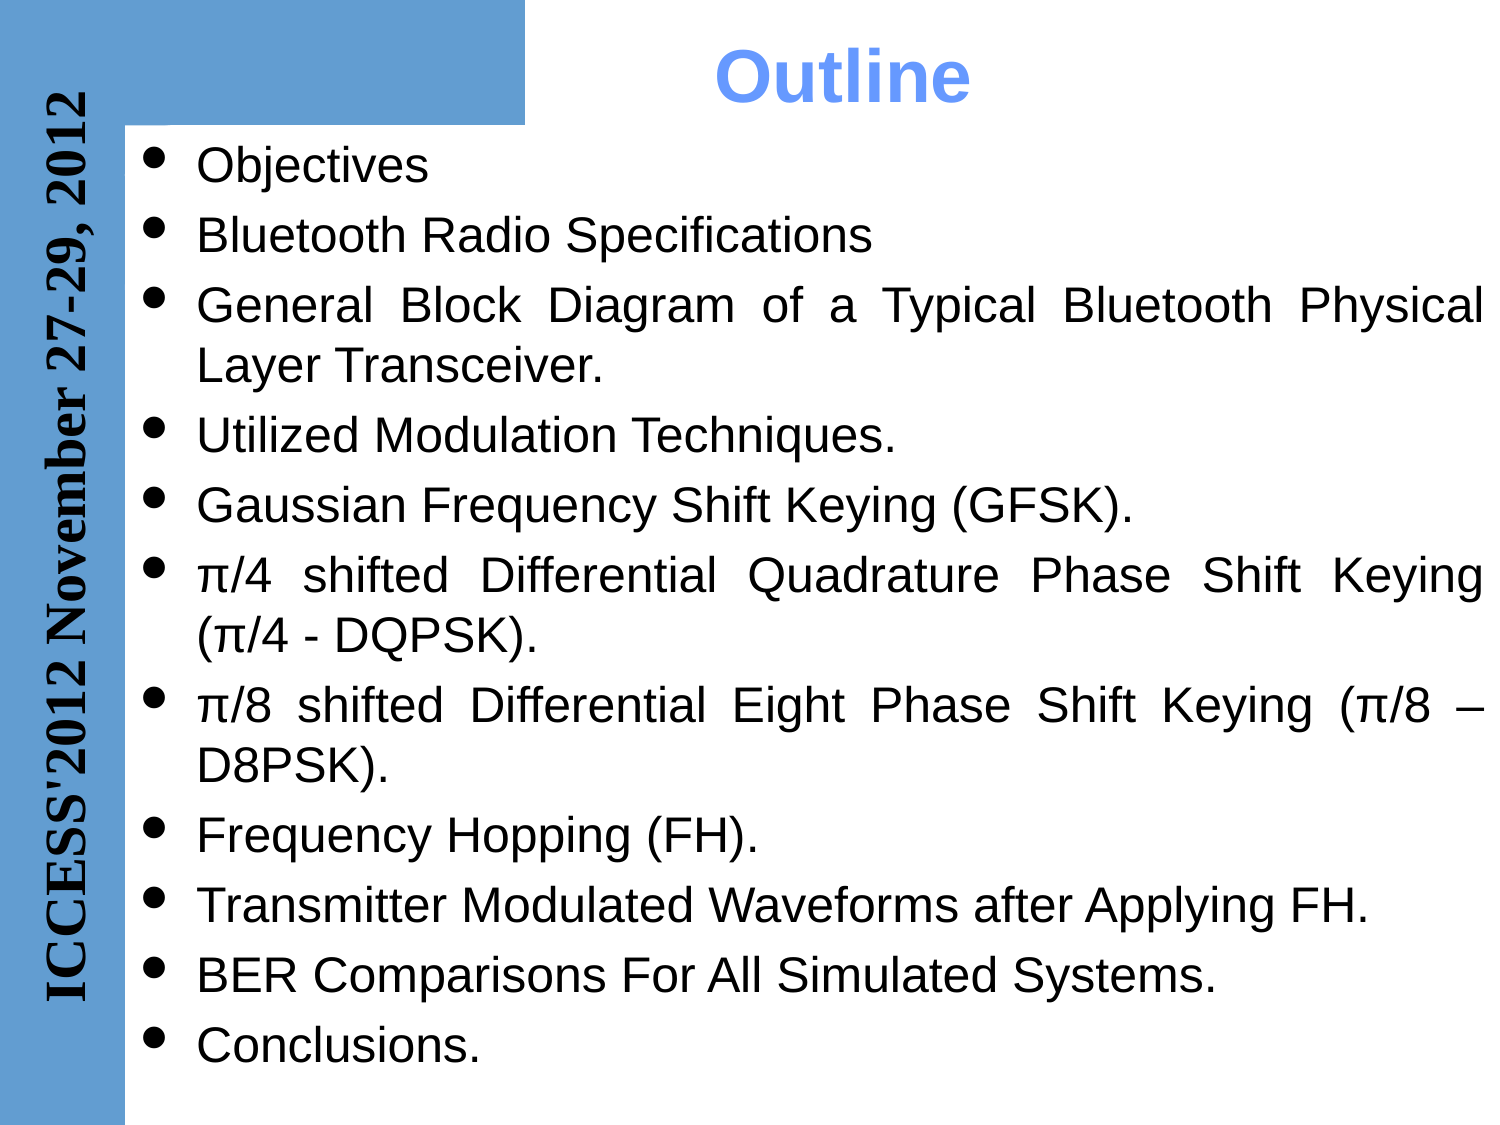

# Outline
Objectives
Bluetooth Radio Specifications
General Block Diagram of a Typical Bluetooth Physical Layer Transceiver.
Utilized Modulation Techniques.
Gaussian Frequency Shift Keying (GFSK).
π/4 shifted Differential Quadrature Phase Shift Keying (π/4 - DQPSK).
π/8 shifted Differential Eight Phase Shift Keying (π/8 – D8PSK).
Frequency Hopping (FH).
Transmitter Modulated Waveforms after Applying FH.
BER Comparisons For All Simulated Systems.
Conclusions.